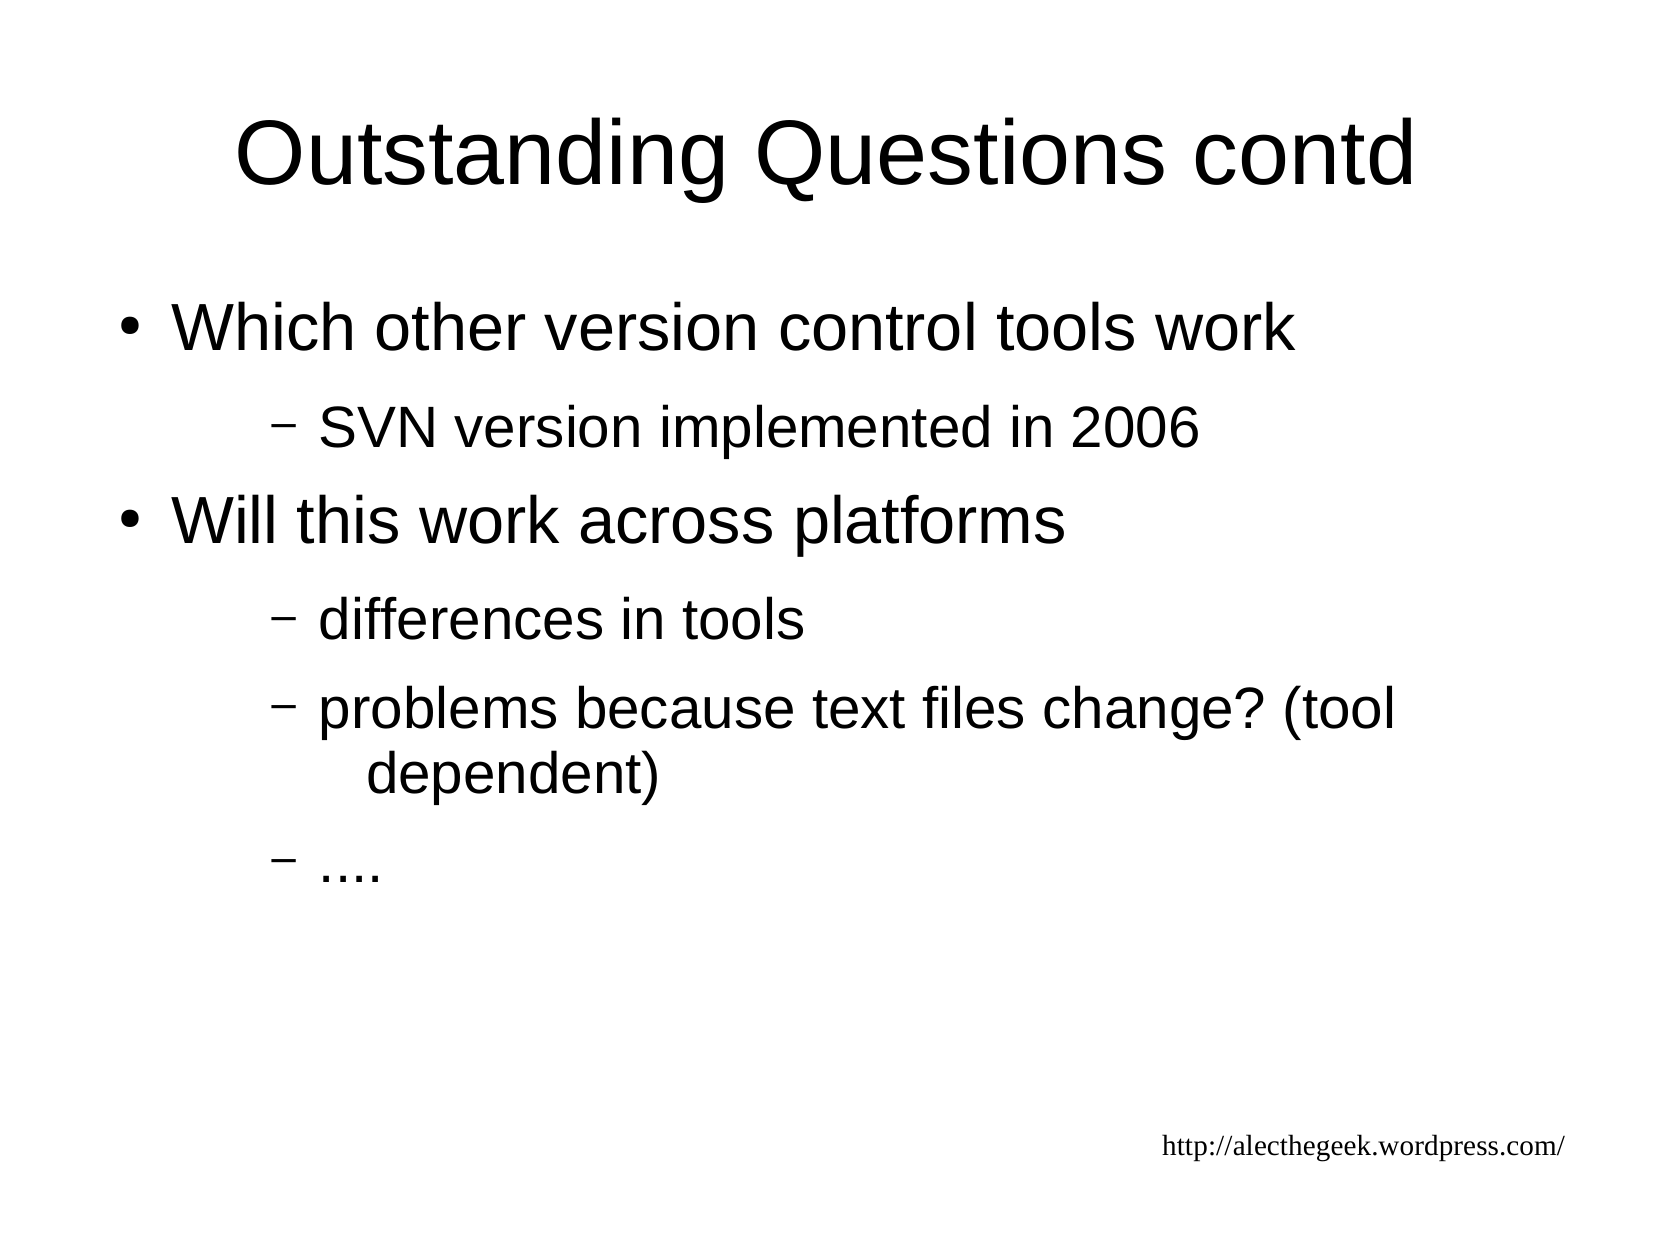

# Outstanding Questions contd
Which other version control tools work
SVN version implemented in 2006
Will this work across platforms
differences in tools
problems because text files change? (tool dependent)
....
http://alecthegeek.wordpress.com/